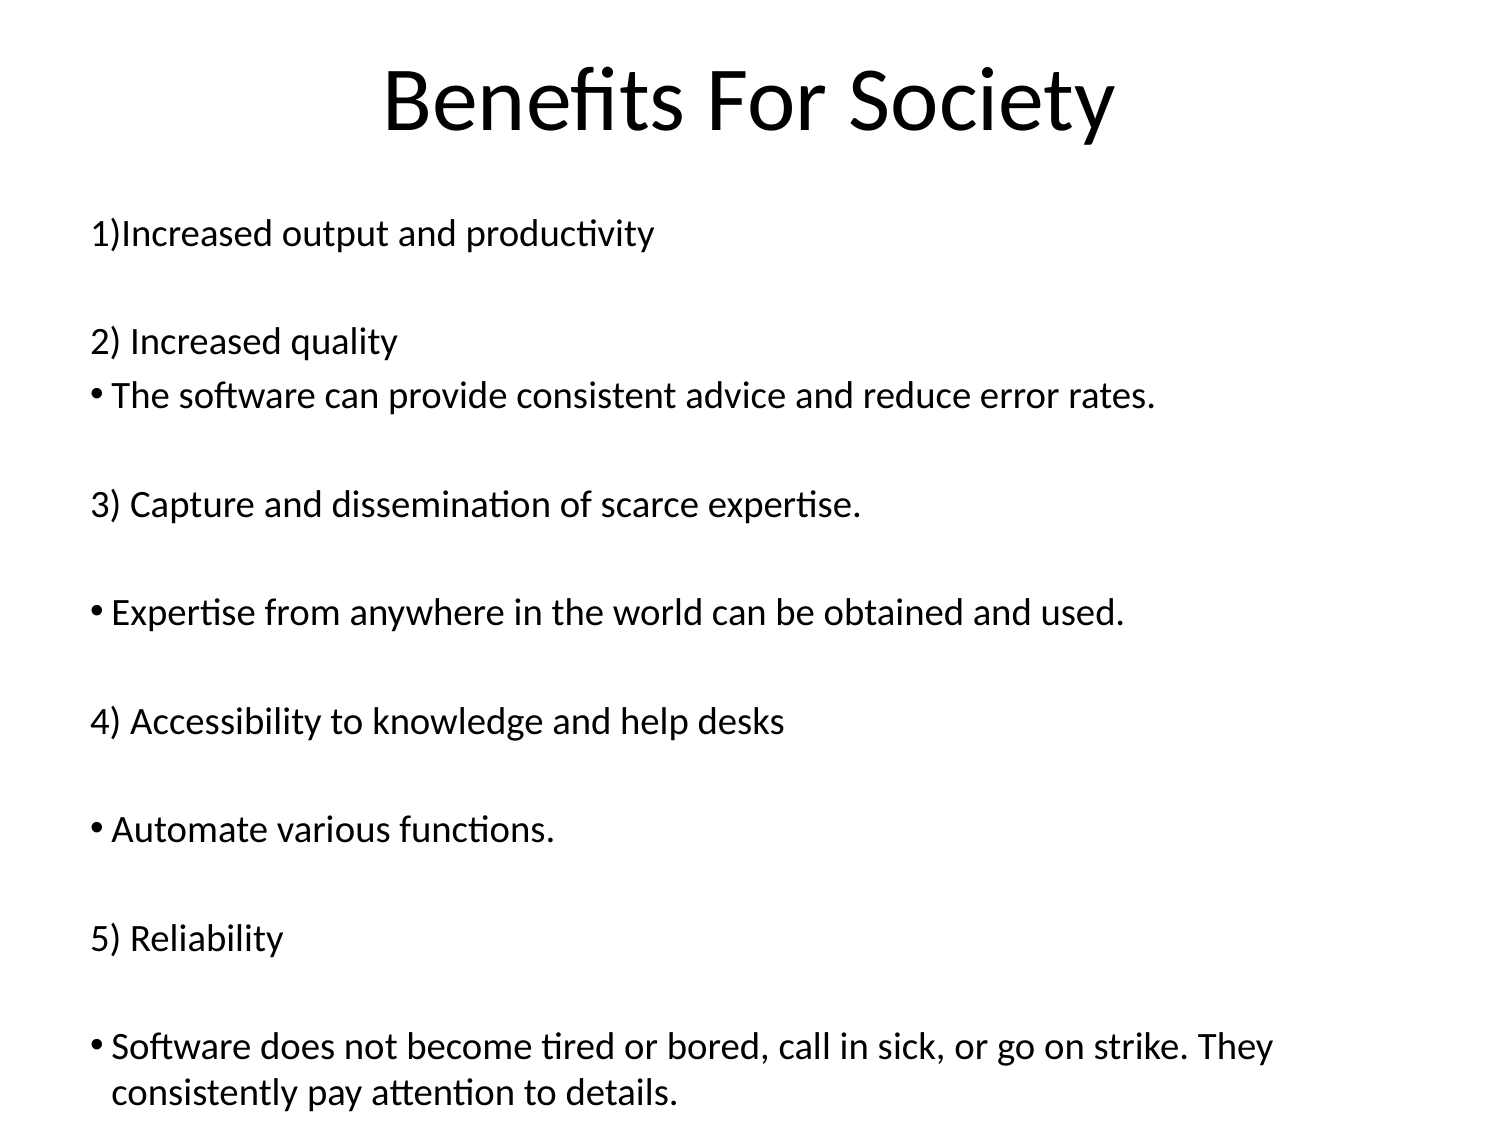

# Benefits For Society
1)Increased output and productivity
2) Increased quality
The software can provide consistent advice and reduce error rates.
3) Capture and dissemination of scarce expertise.
Expertise from anywhere in the world can be obtained and used.
4) Accessibility to knowledge and help desks
Automate various functions.
5) Reliability
Software does not become tired or bored, call in sick, or go on strike. They consistently pay attention to details.